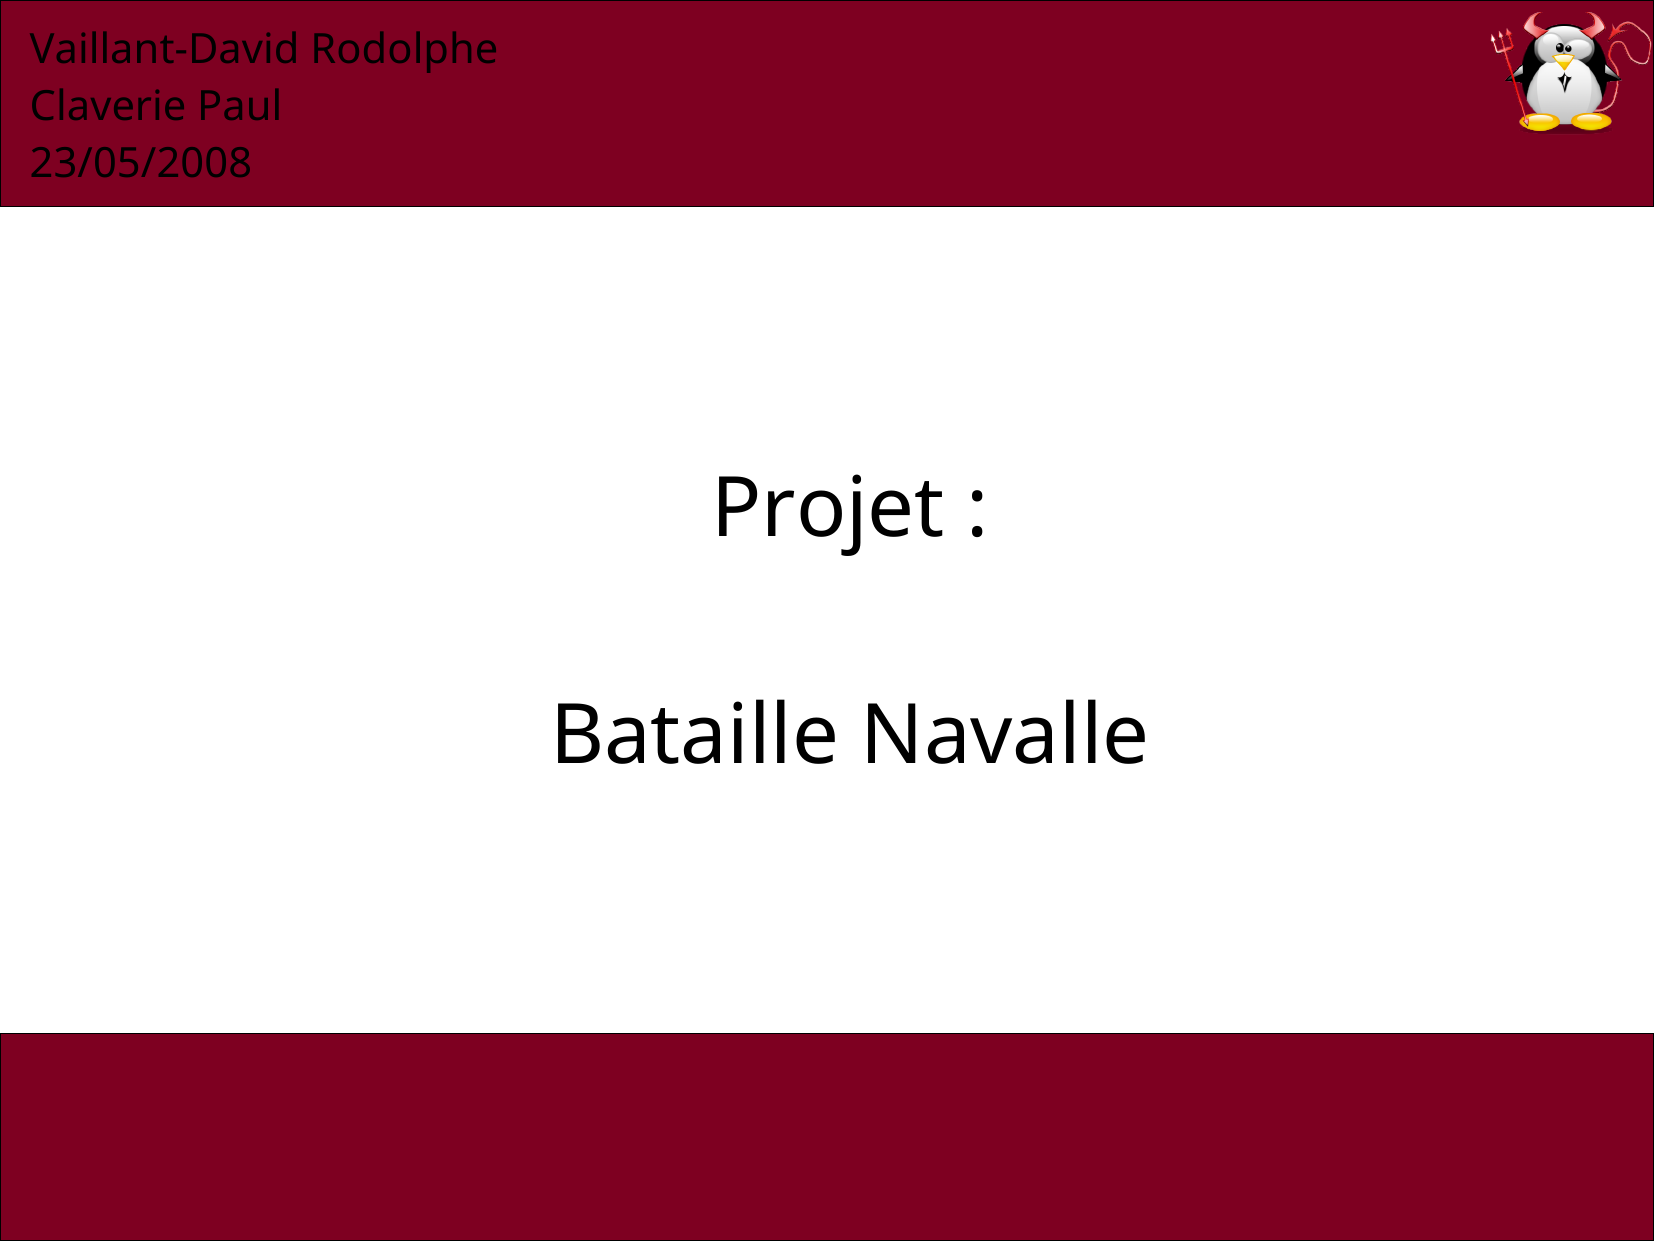

Vaillant-David Rodolphe
Claverie Paul
23/05/2008
Projet :
Bataille Navalle